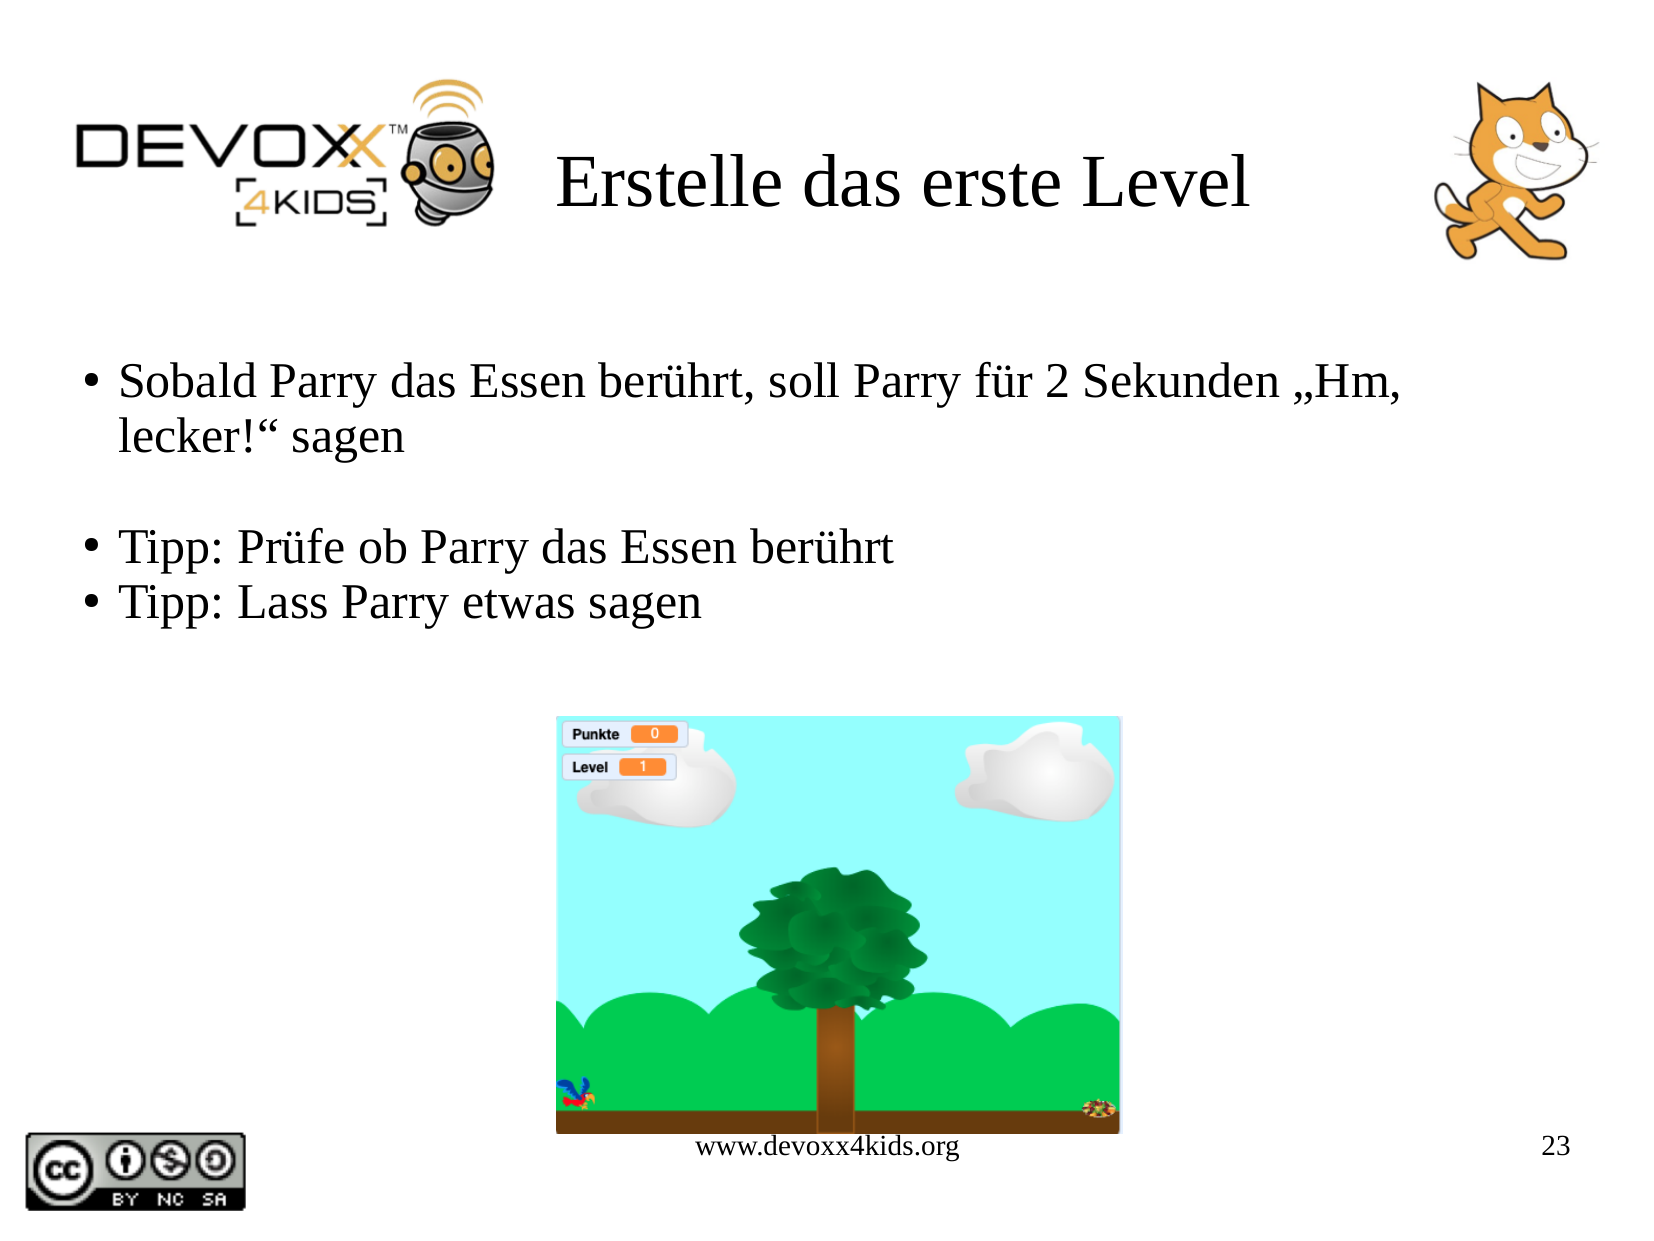

# Erstelle das erste Level
Sobald Parry das Essen berührt, soll Parry für 2 Sekunden „Hm, lecker!“ sagen
Tipp: Prüfe ob Parry das Essen berührt
Tipp: Lass Parry etwas sagen
www.devoxx4kids.org
23